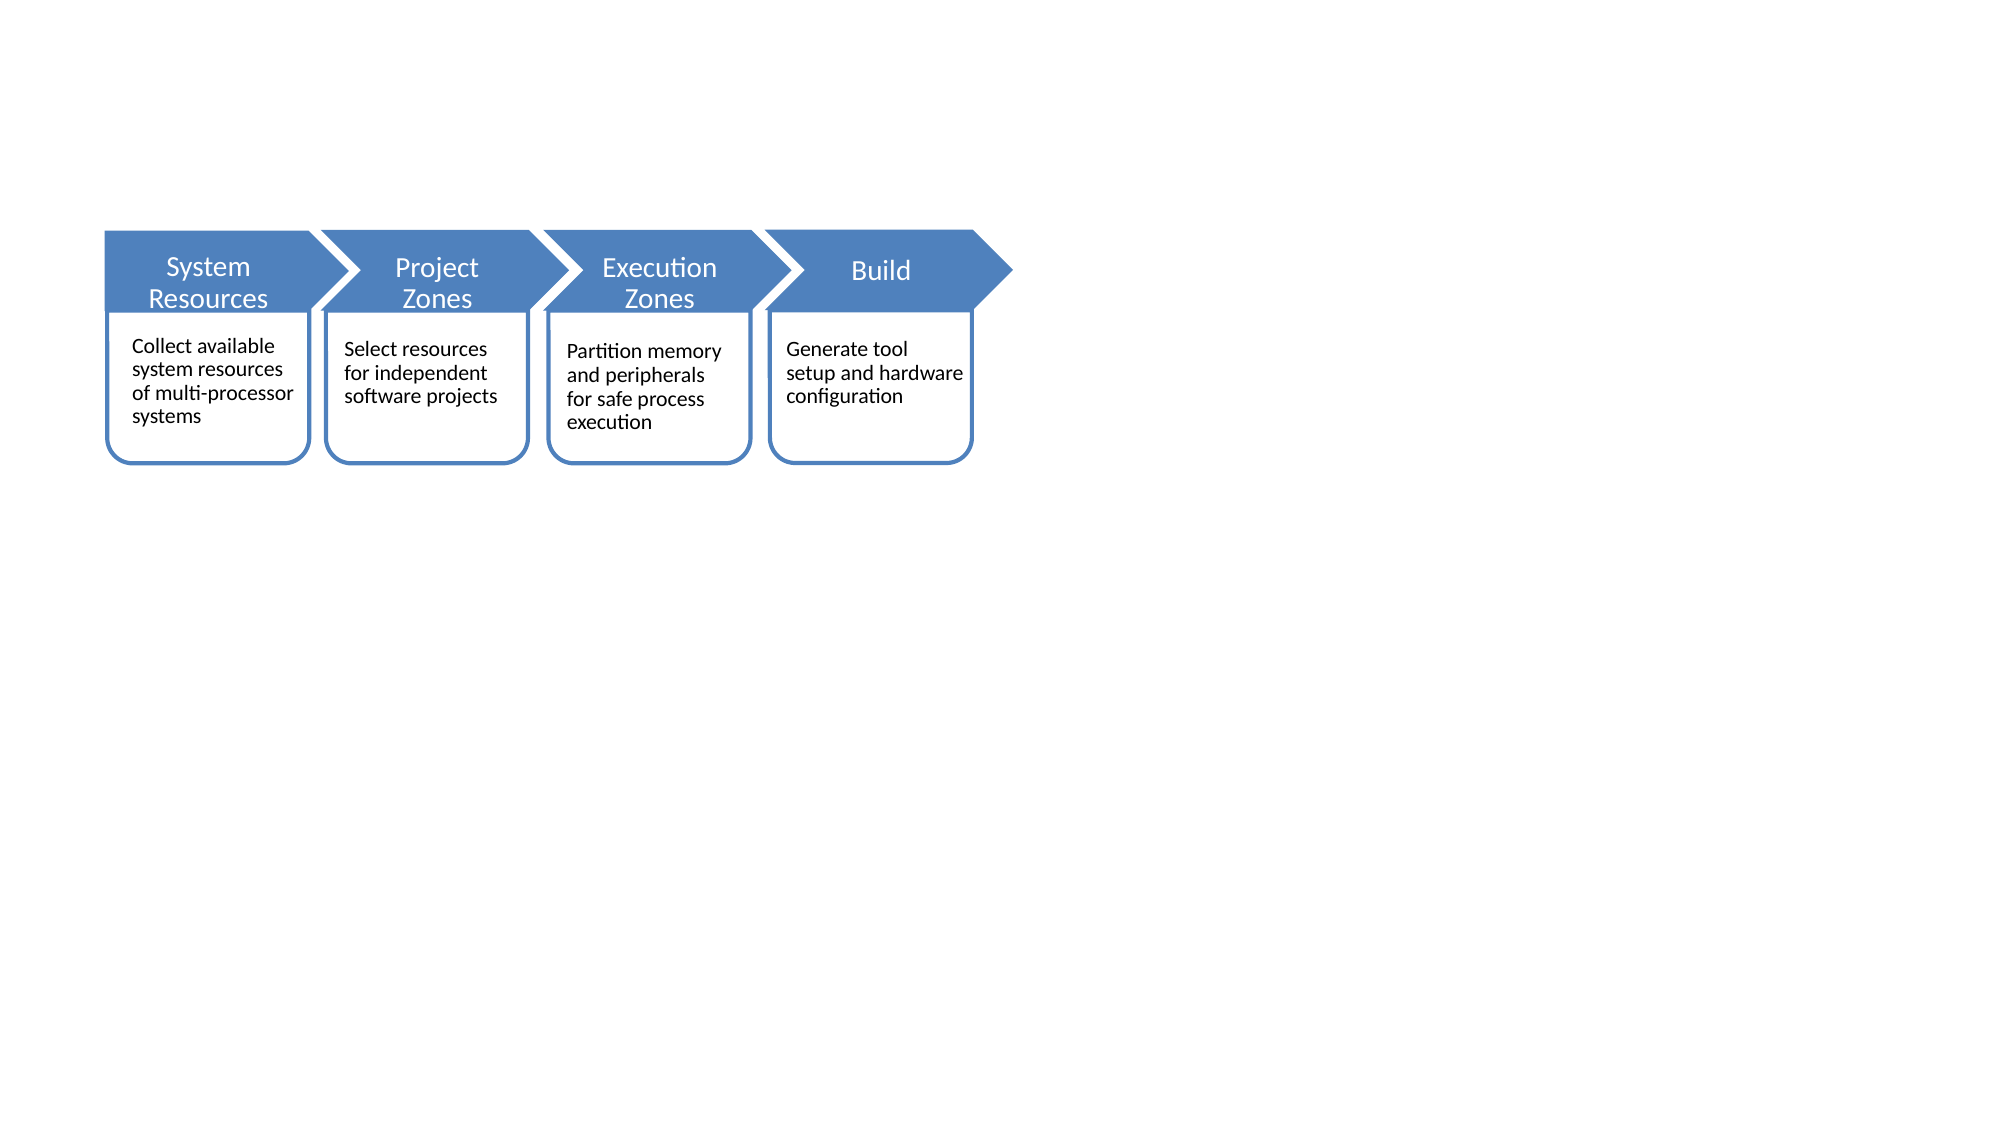

Build
Generate tool
setup and hardware configuration
Project
Zones
Select resources
for independent software projects
Execution
Zones
Partition memory and peripherals
for safe process
execution
System
Resources
Build
Collect available
system resources
of multi-processor
systems